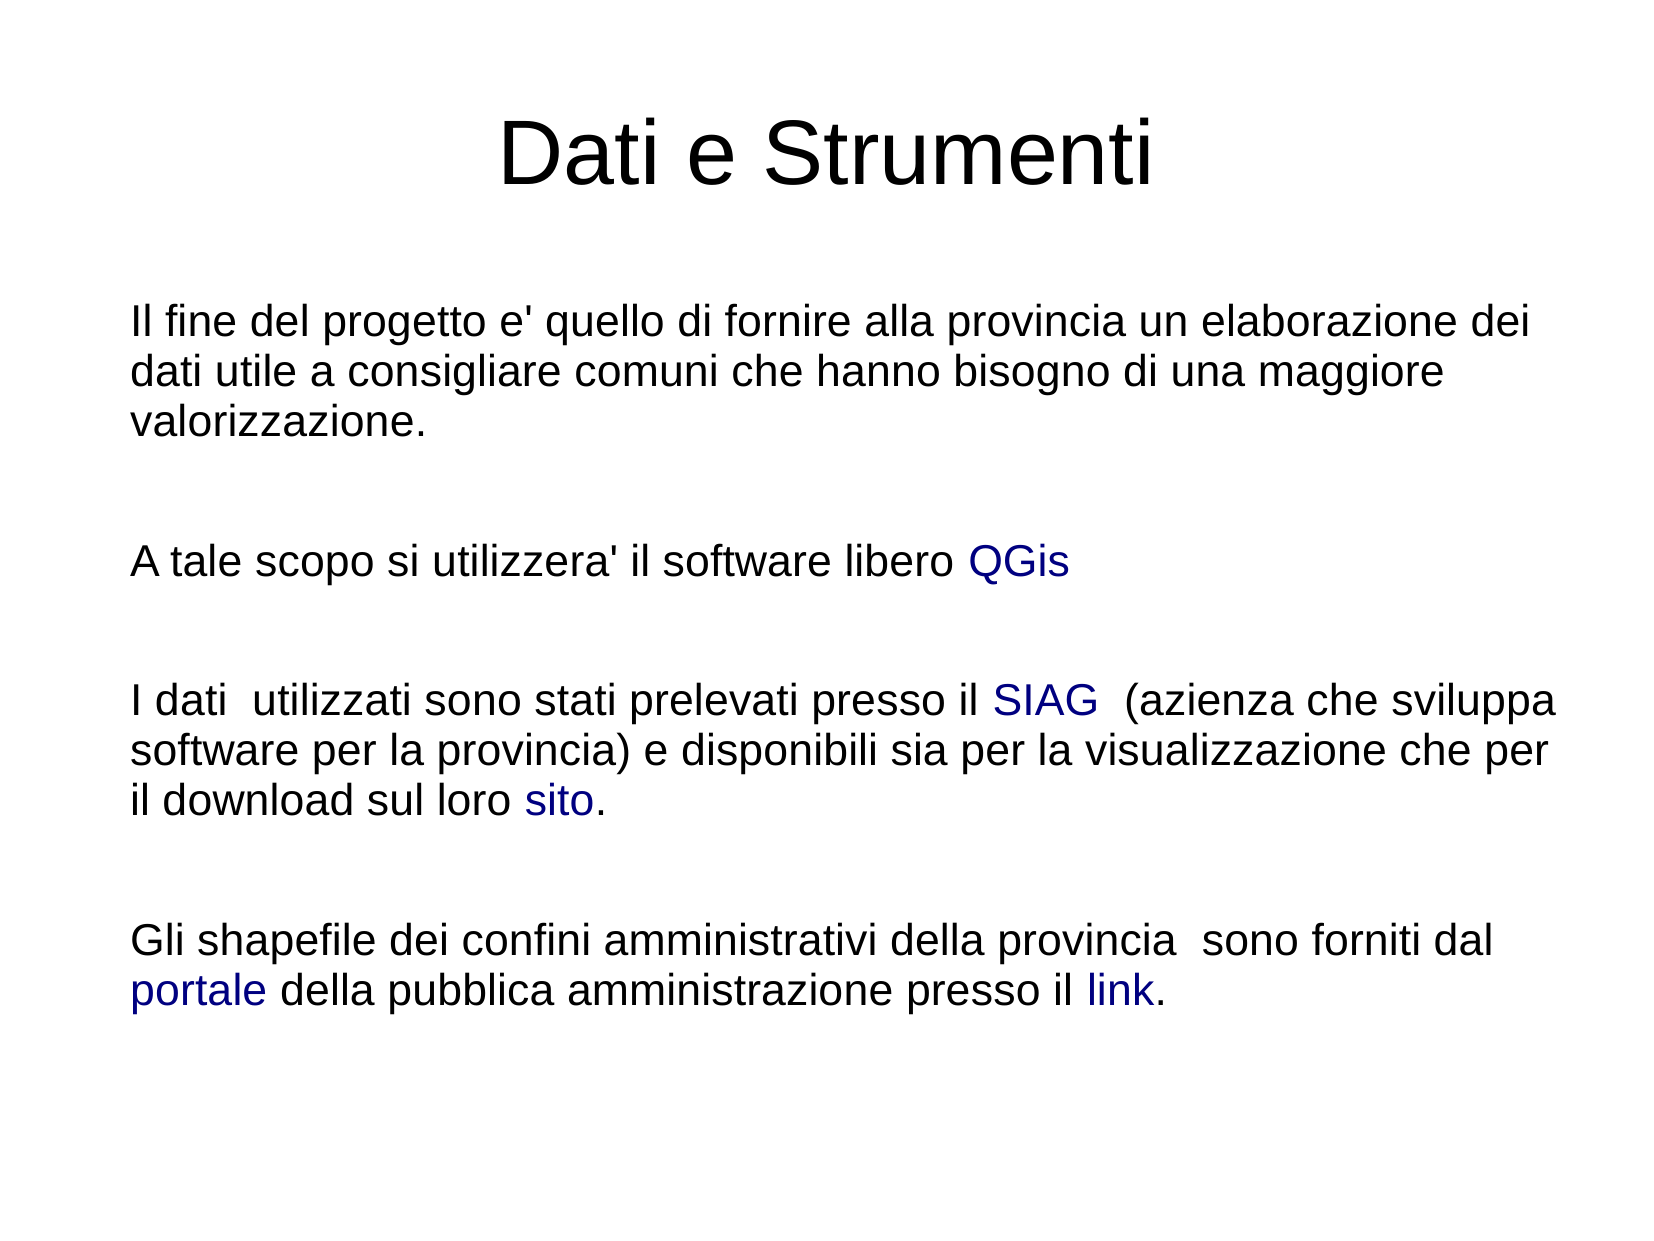

# Dati e Strumenti
Il fine del progetto e' quello di fornire alla provincia un elaborazione dei dati utile a consigliare comuni che hanno bisogno di una maggiore valorizzazione.
A tale scopo si utilizzera' il software libero QGis
I dati utilizzati sono stati prelevati presso il SIAG (azienza che sviluppa software per la provincia) e disponibili sia per la visualizzazione che per il download sul loro sito.
Gli shapefile dei confini amministrativi della provincia sono forniti dal portale della pubblica amministrazione presso il link.